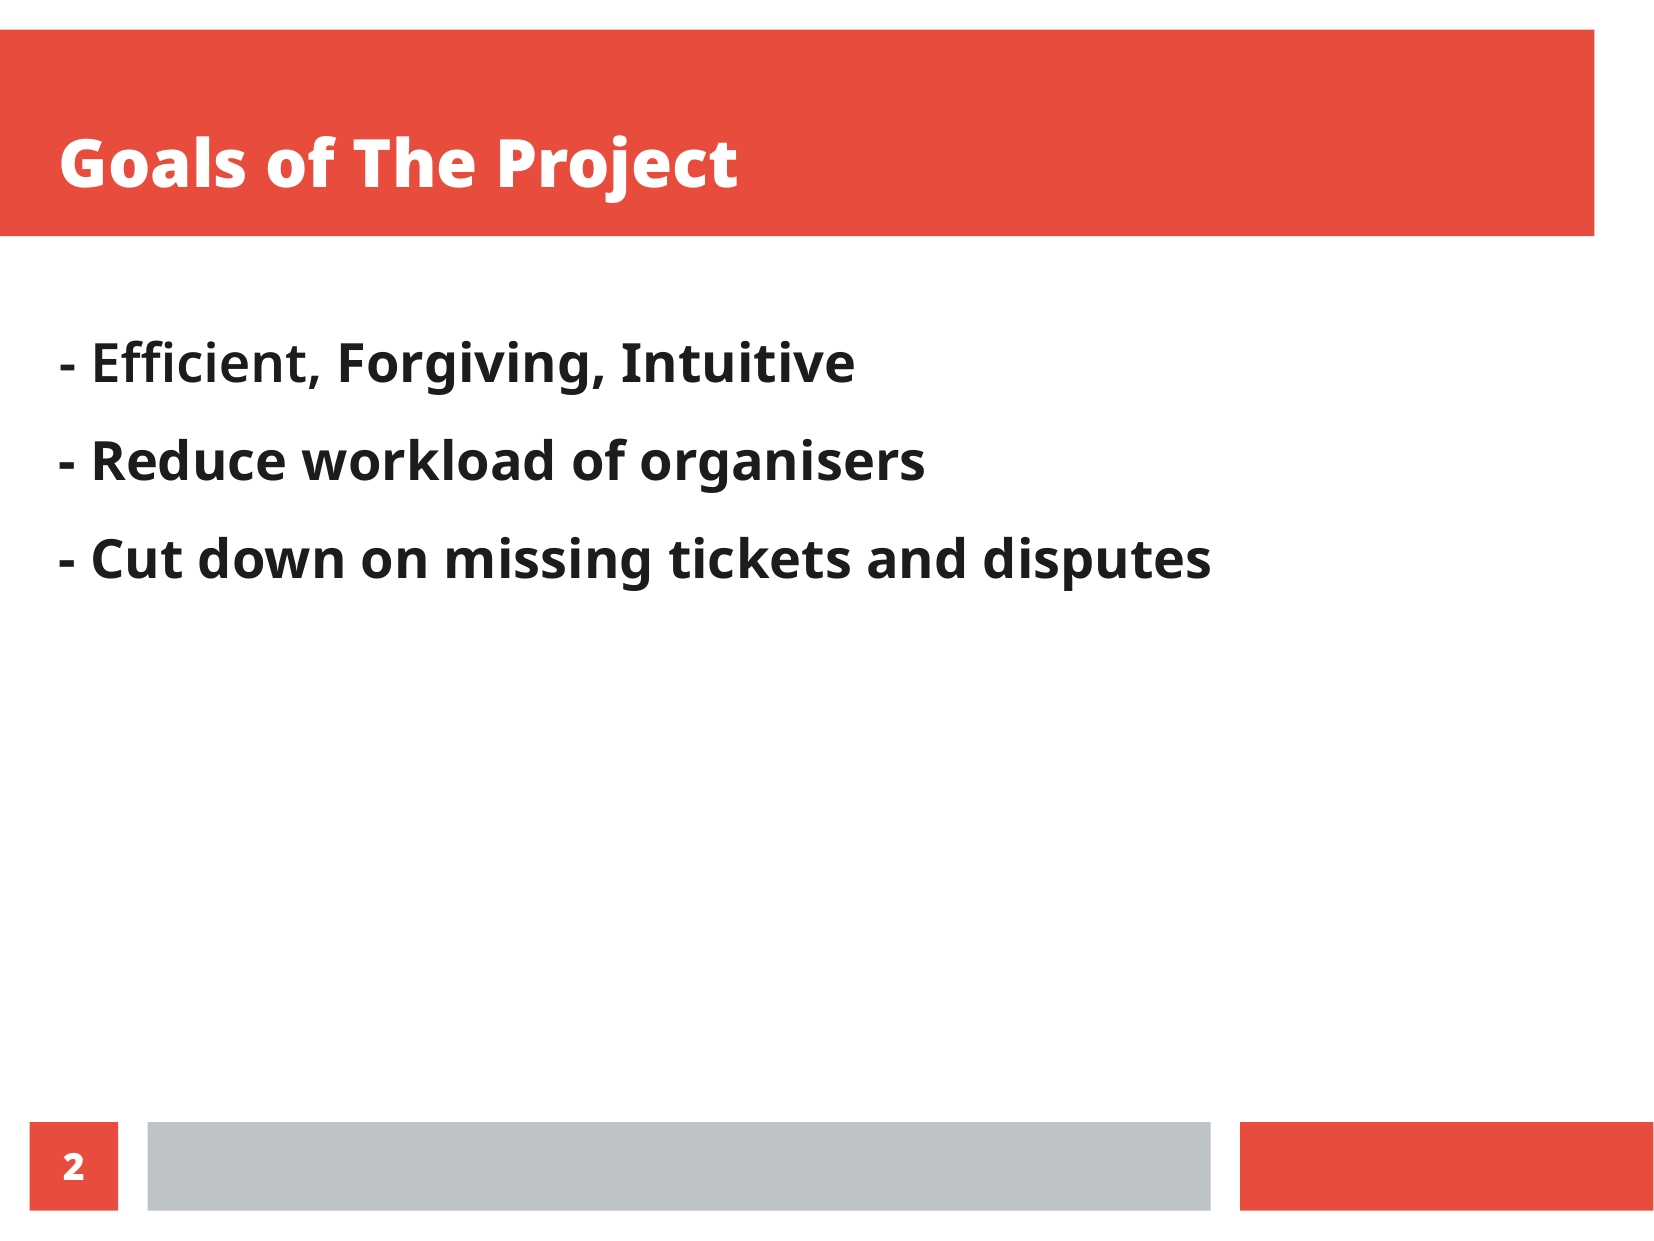

# Goals of The Project
- Efficient, Forgiving, Intuitive
- Reduce workload of organisers
- Cut down on missing tickets and disputes
2